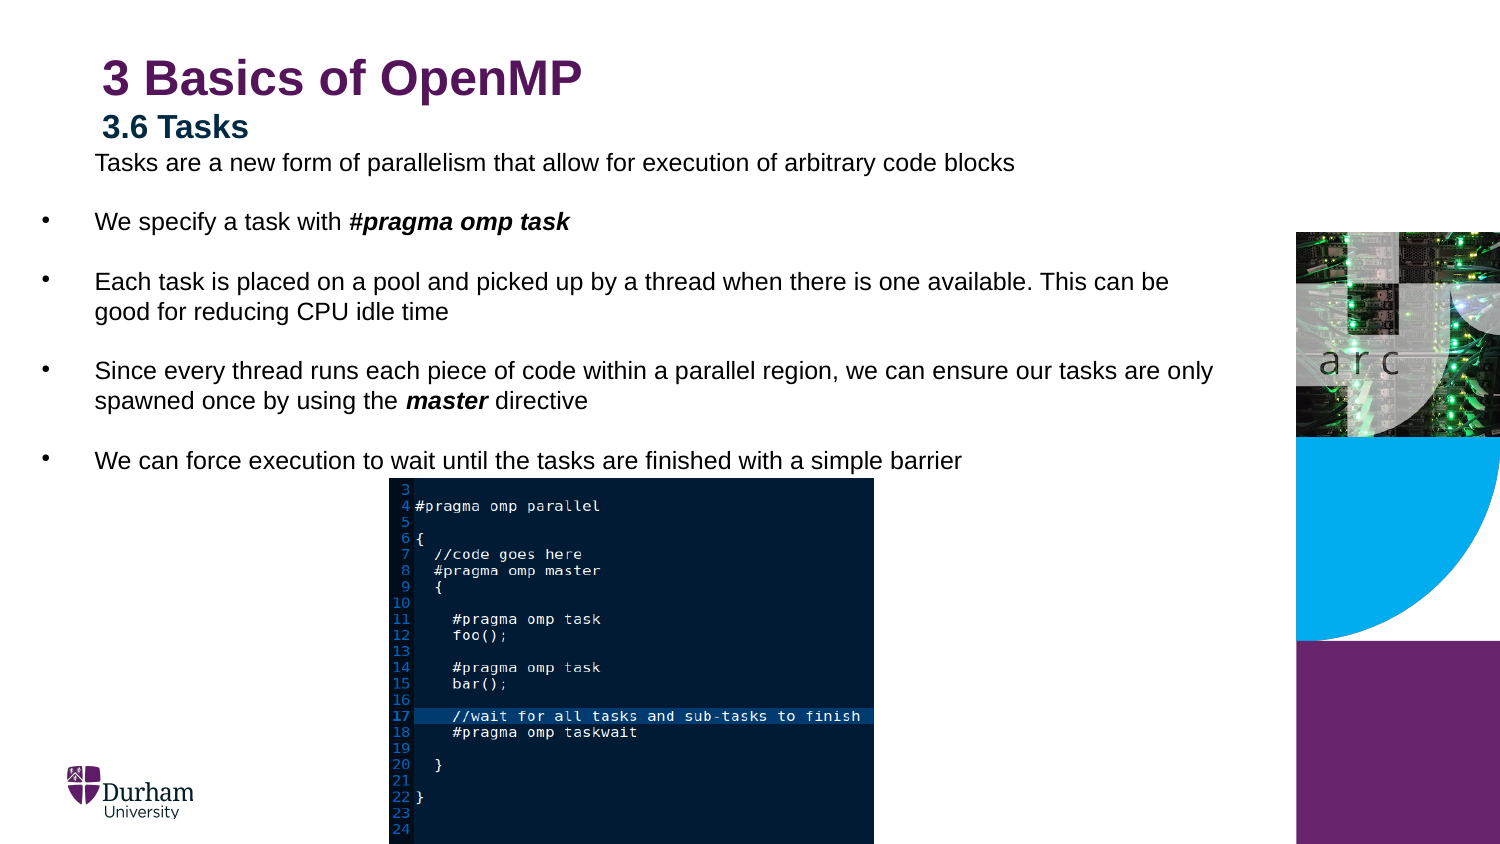

# 3 Basics of OpenMP 3.6 Tasks
Tasks are a new form of parallelism that allow for execution of arbitrary code blocks
We specify a task with #pragma omp task
Each task is placed on a pool and picked up by a thread when there is one available. This can be good for reducing CPU idle time
Since every thread runs each piece of code within a parallel region, we can ensure our tasks are only spawned once by using the master directive
We can force execution to wait until the tasks are finished with a simple barrier